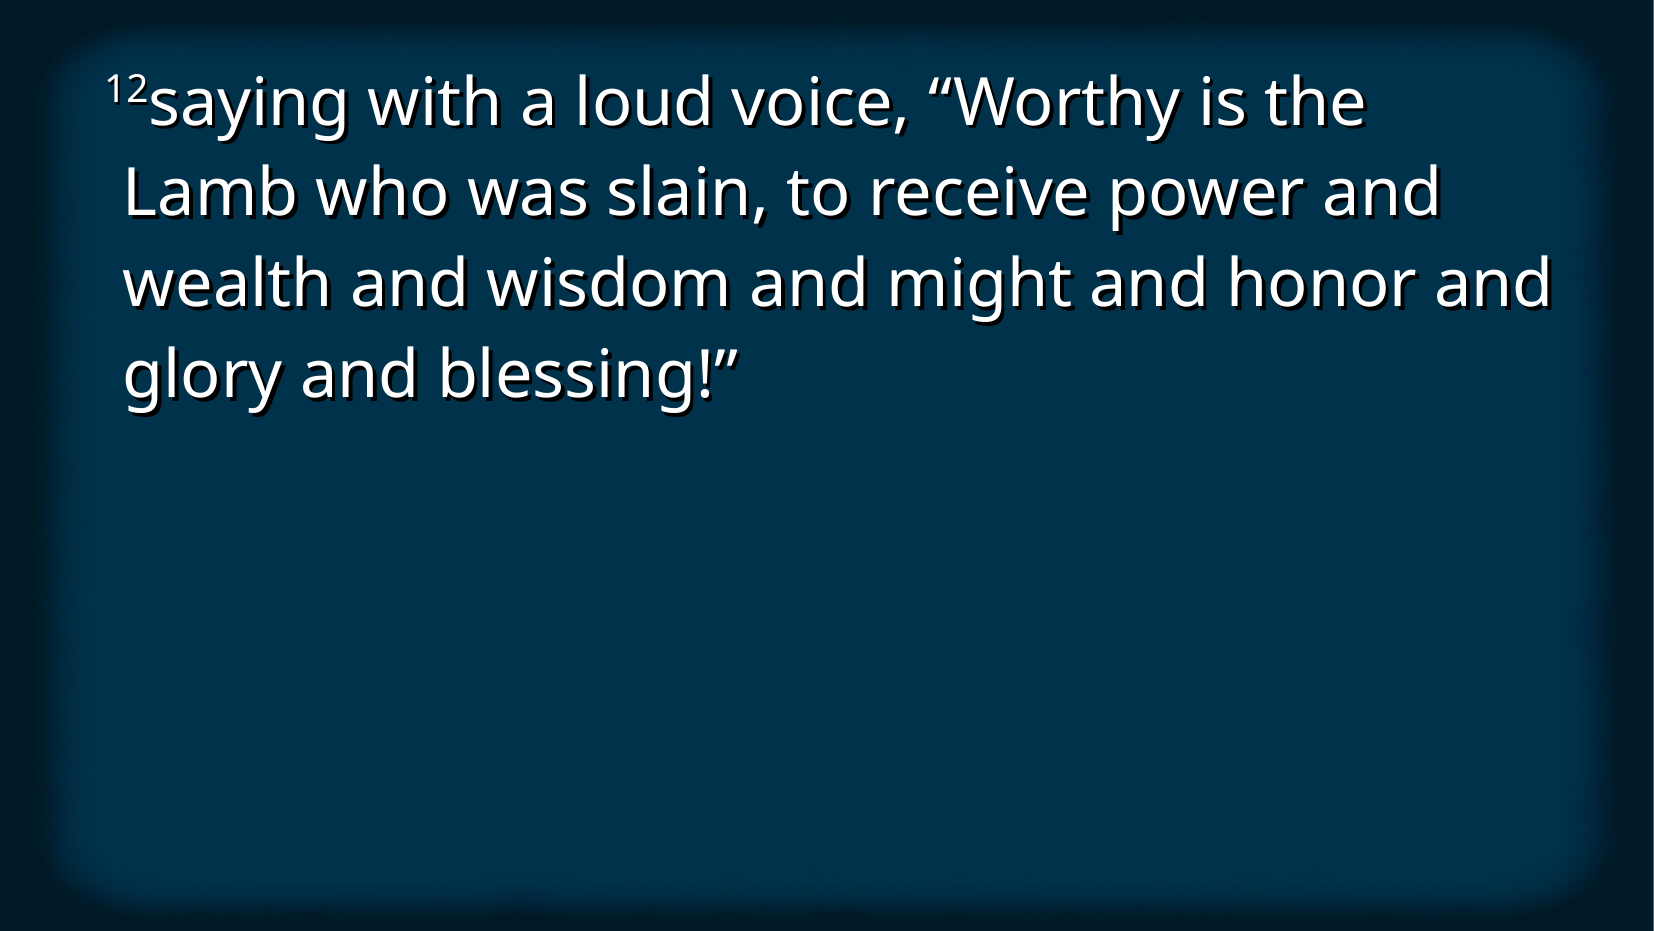

12saying with a loud voice, “Worthy is the Lamb who was slain, to receive power and wealth and wisdom and might and honor and glory and blessing!”